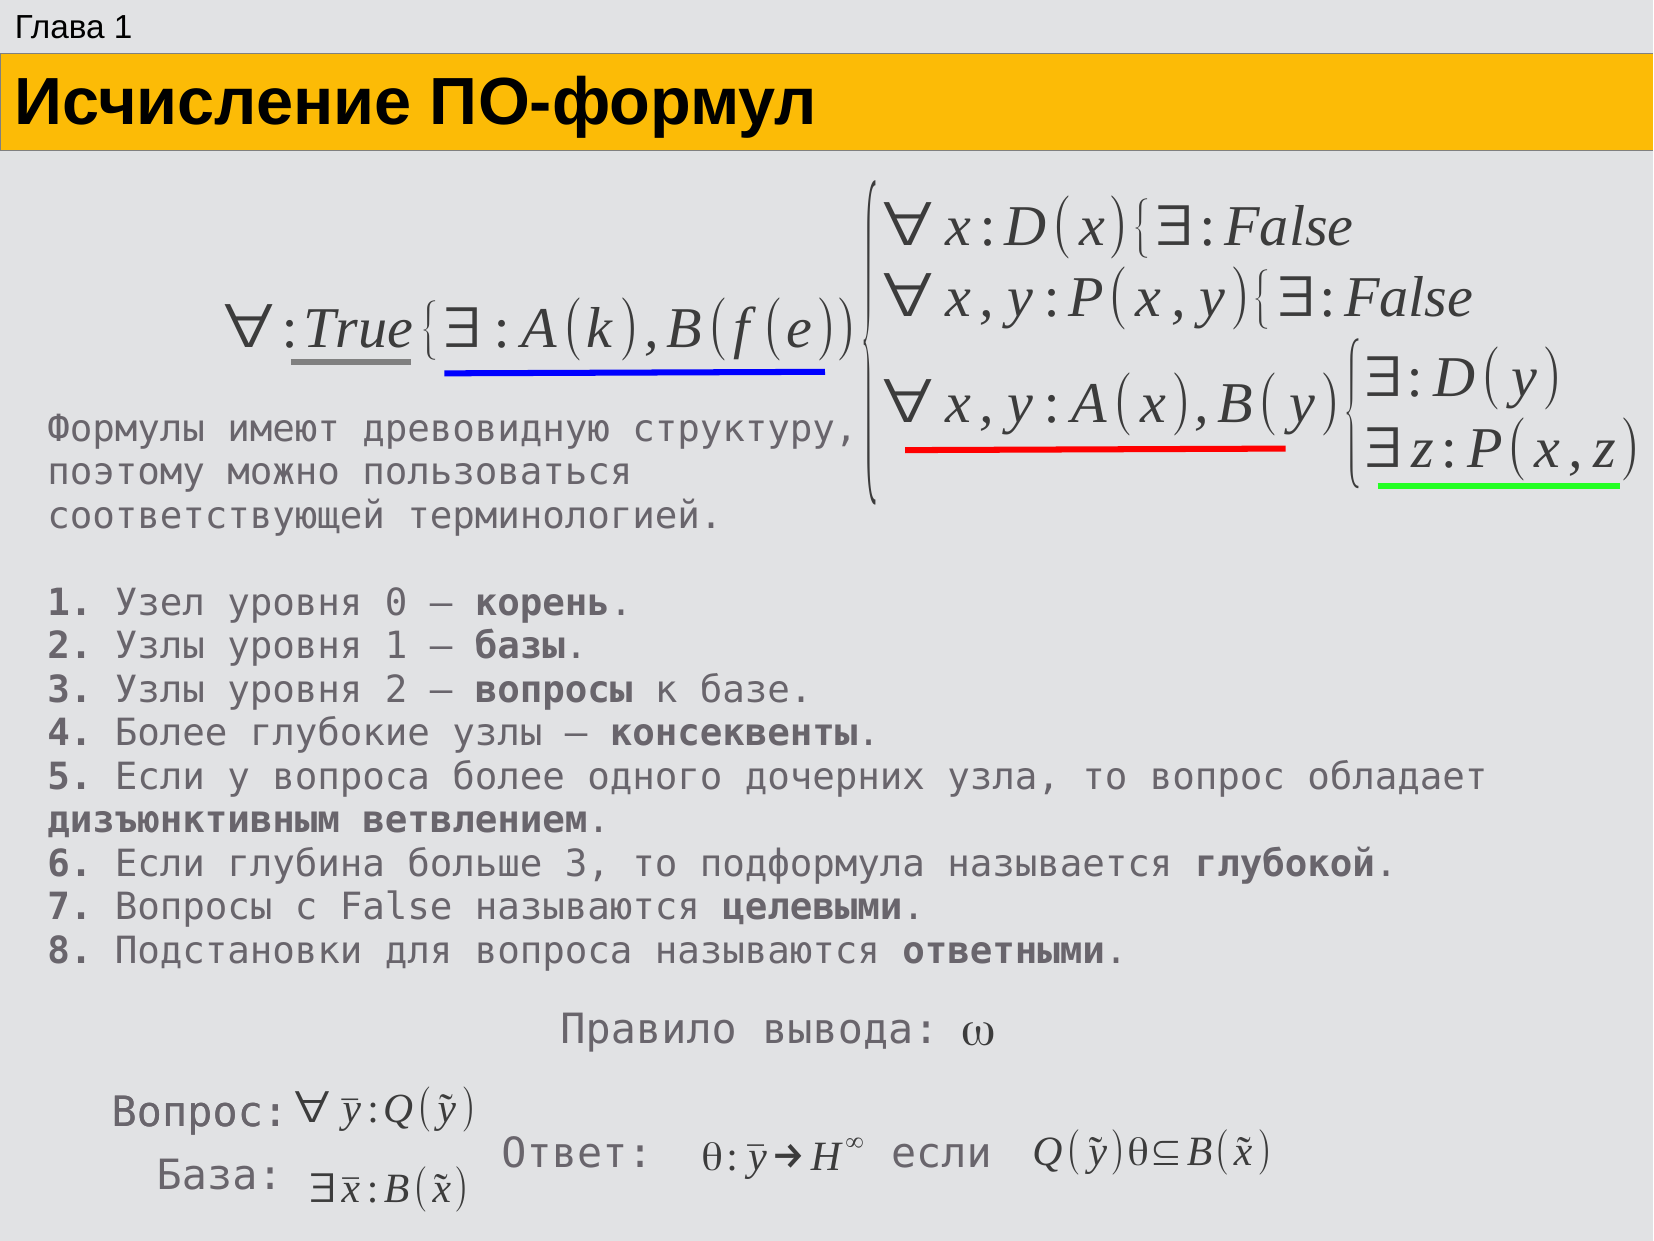

Глава 1
Исчисление ПО-формул
Формулы имеют древовидную структуру,
поэтому можно пользоваться
соответствующей терминологией.
1. Узел уровня 0 – корень.
2. Узлы уровня 1 – базы.
3. Узлы уровня 2 – вопросы к базе.
4. Более глубокие узлы – консеквенты.
5. Если у вопроса более одного дочерних узла, то вопрос обладает дизъюнктивным ветвлением.
6. Если глубина больше 3, то подформула называется глубокой.
7. Вопросы с False называются целевыми.
8. Подстановки для вопроса называются ответными.
Правило вывода:
Вопрос:
Вопрос:
Ответ:
если
База: